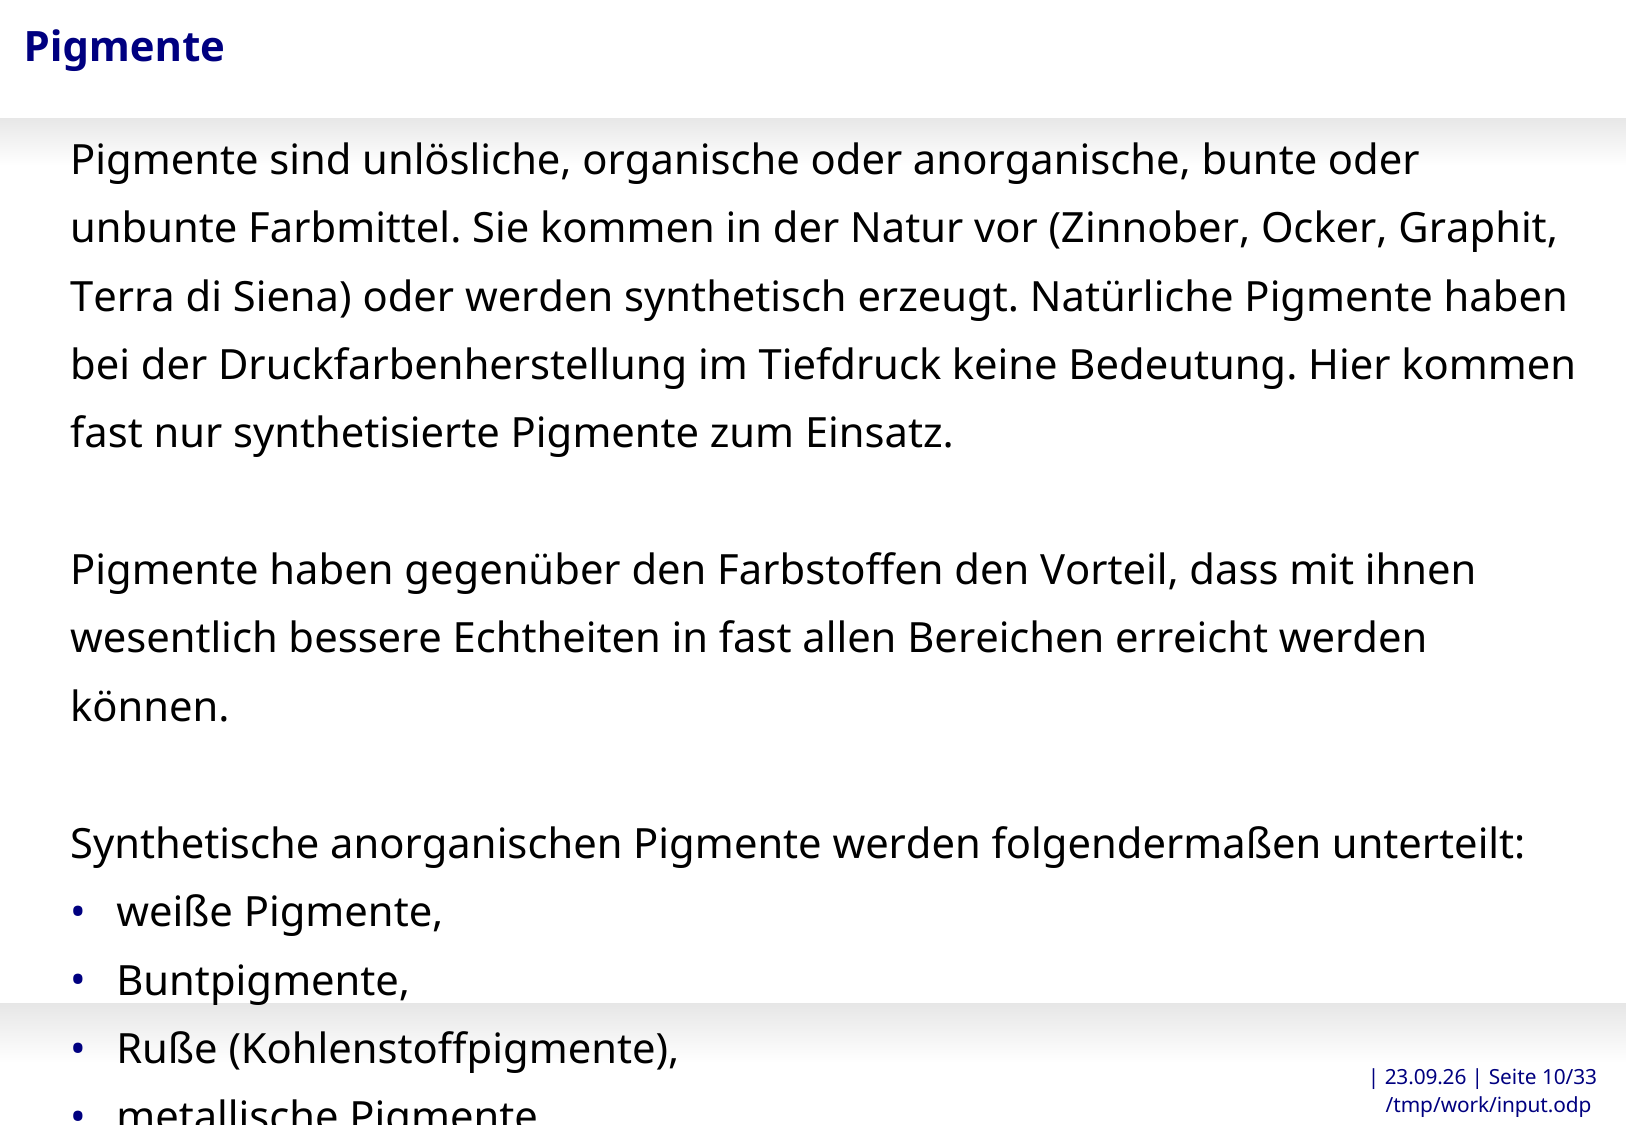

# Pigmente
Pigmente sind unlösliche, organische oder anorganische, bunte oder unbunte Farbmittel. Sie kommen in der Natur vor (Zinnober, Ocker, Graphit, Terra di Siena) oder werden synthetisch erzeugt. Natürliche Pigmente haben bei der Druckfarbenherstellung im Tiefdruck keine Bedeutung. Hier kommen fast nur synthetisierte Pigmente zum Einsatz.
Pigmente haben gegenüber den Farbstoffen den Vorteil, dass mit ihnen wesentlich bessere Echtheiten in fast allen Bereichen erreicht werden können.
Synthetische anorganischen Pigmente werden folgendermaßen unterteilt:
 weiße Pigmente,
 Buntpigmente,
 Ruße (Kohlenstoffpigmente),
 metallische Pigmente.